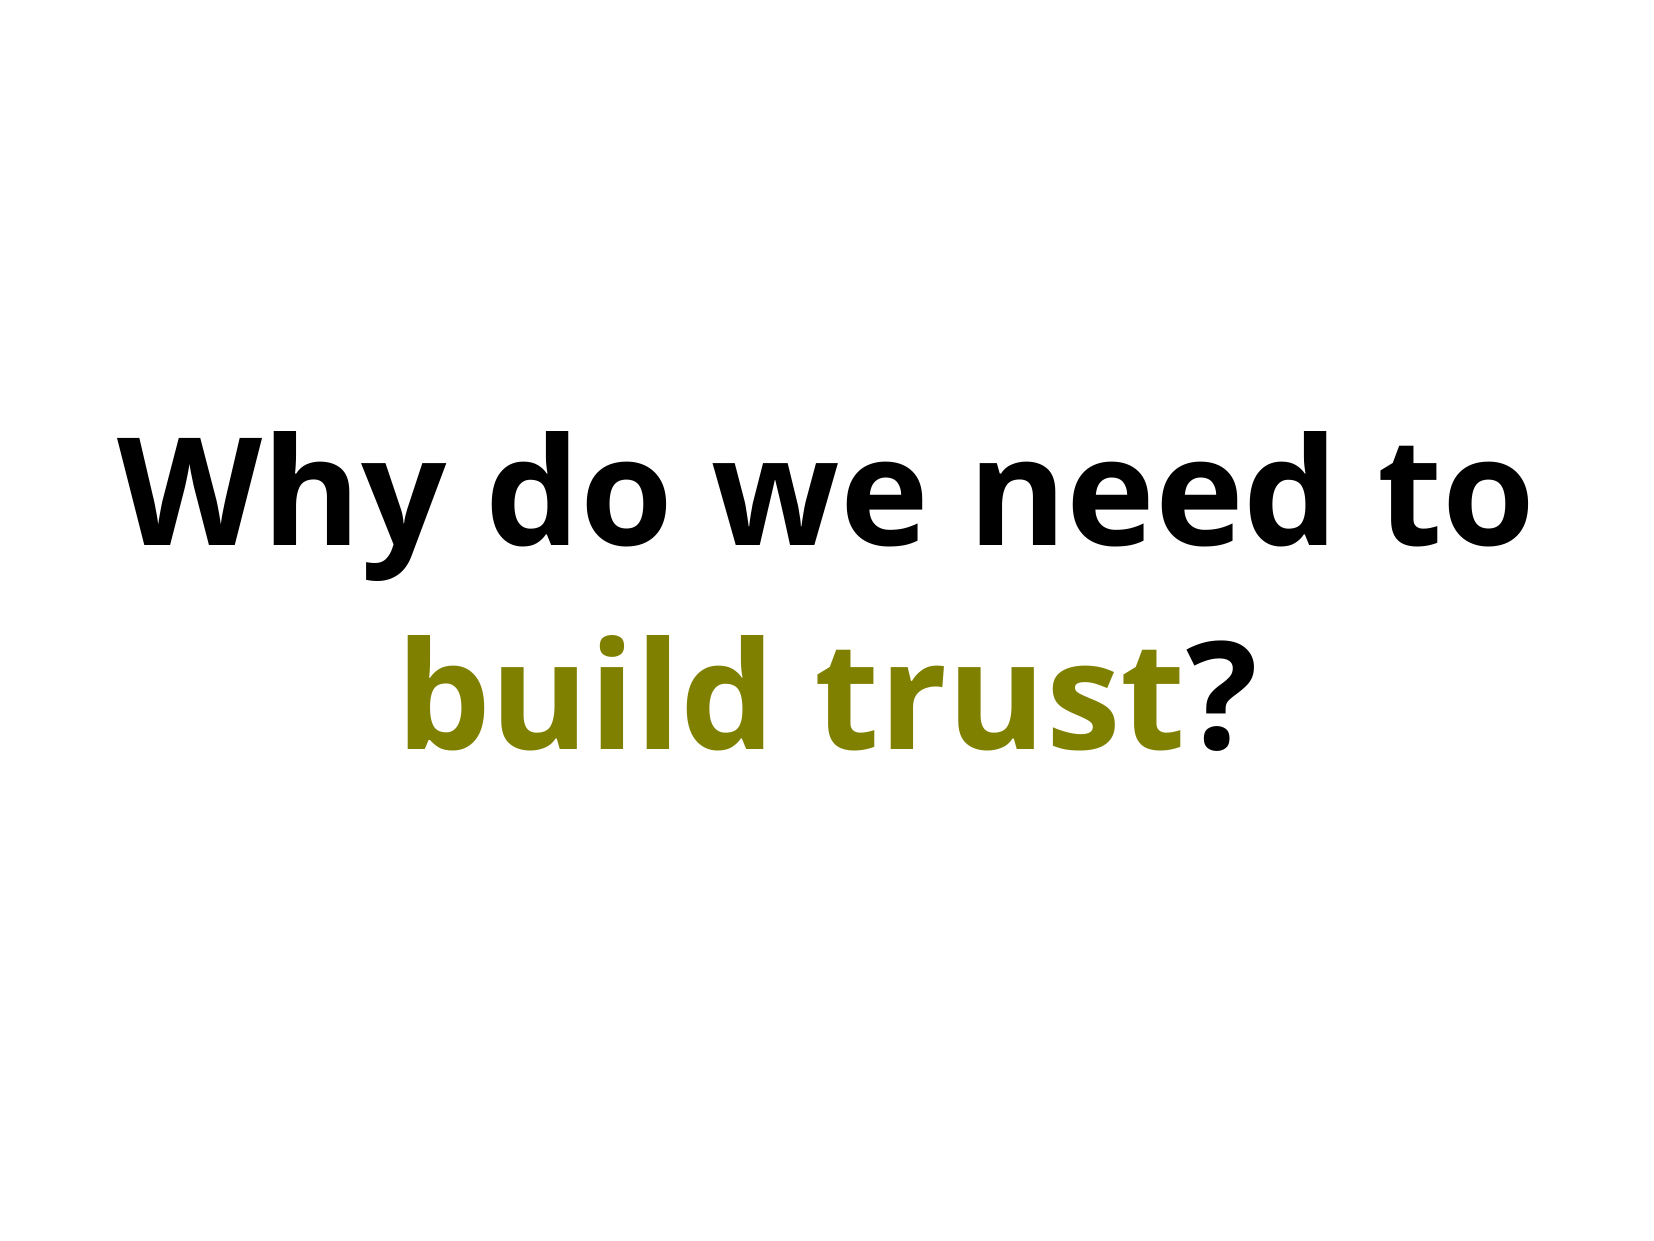

# Why do we need to build trust?